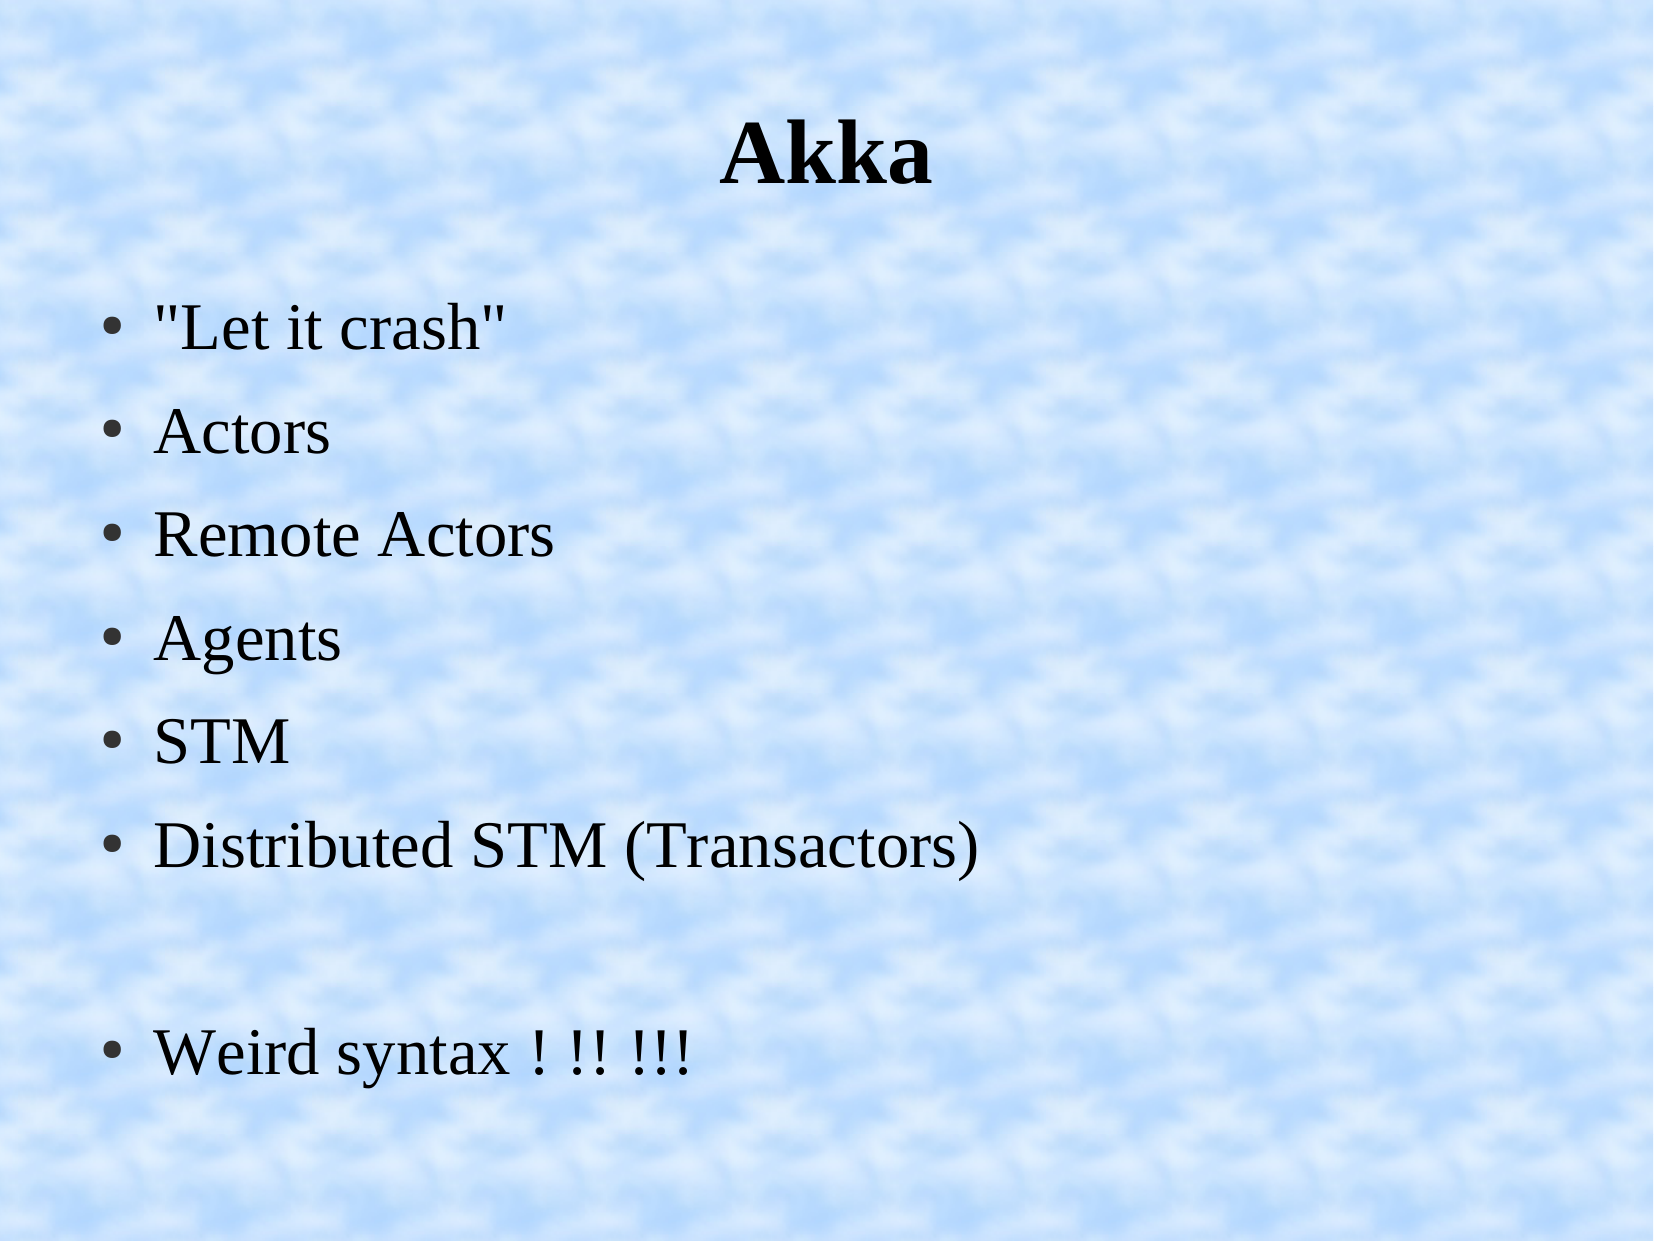

# Akka
"Let it crash"
Actors
Remote Actors
Agents
STM
Distributed STM (Transactors)
Weird syntax ! !! !!!